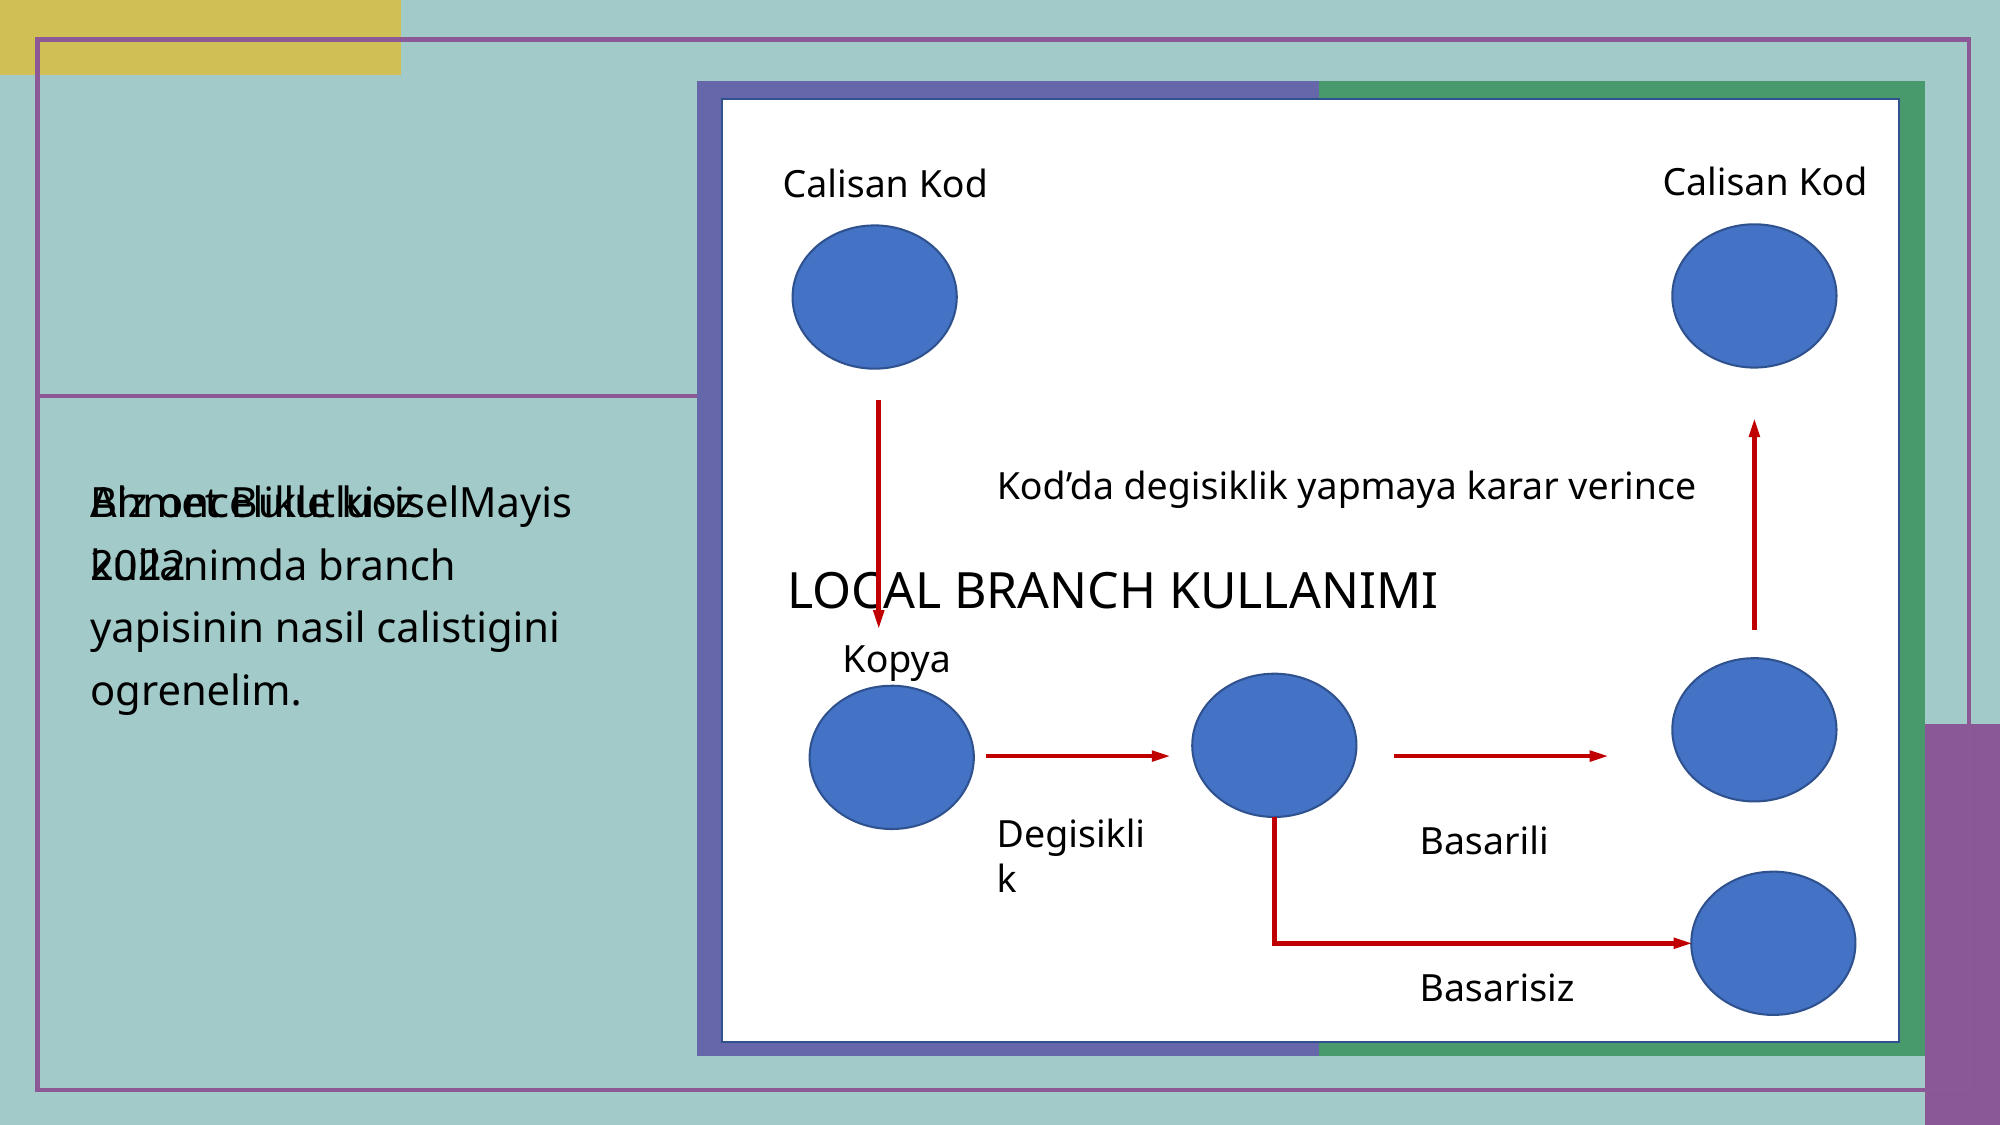

Calisan Kod
Calisan Kod
local branch kullanimi
Kod’da degisiklik yapmaya karar verince
# Biz oncelikle kisisel kullanimda branch yapisinin nasil calistigini ogrenelim.
Ahmet Bulutluoz Mayis 2022
Kopya
Degisiklik
Basarili
Basarisiz